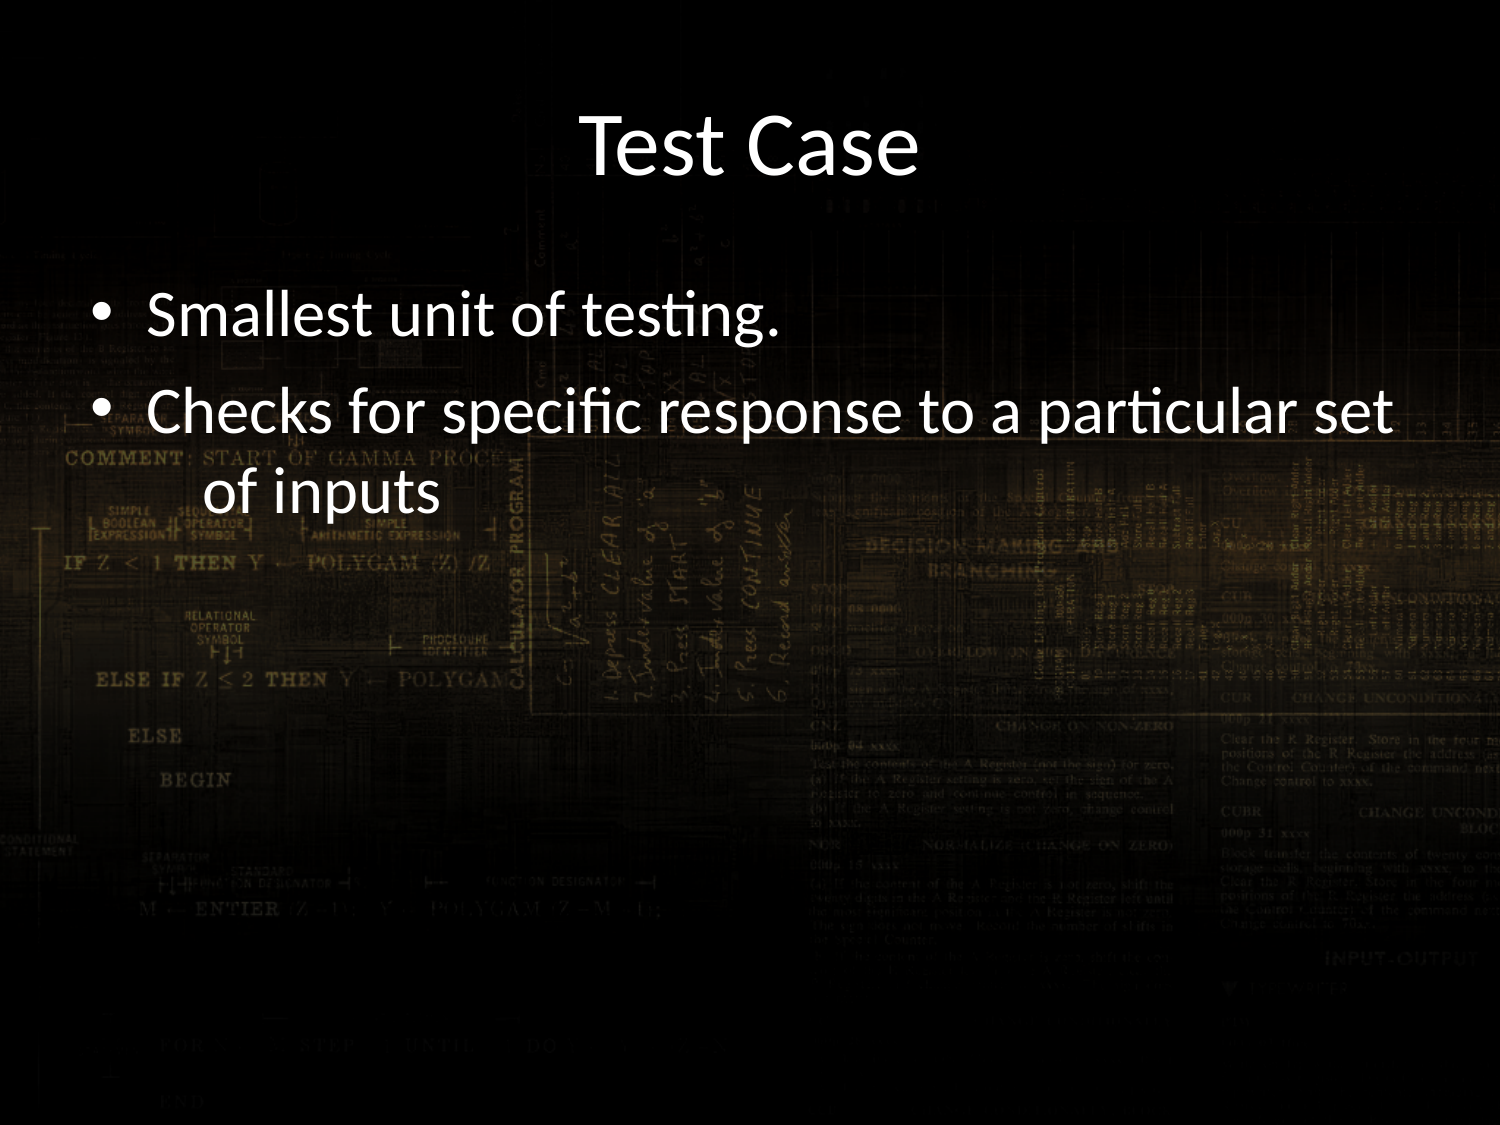

# Test Case
Smallest unit of testing.
Checks for specific response to a particular set of inputs